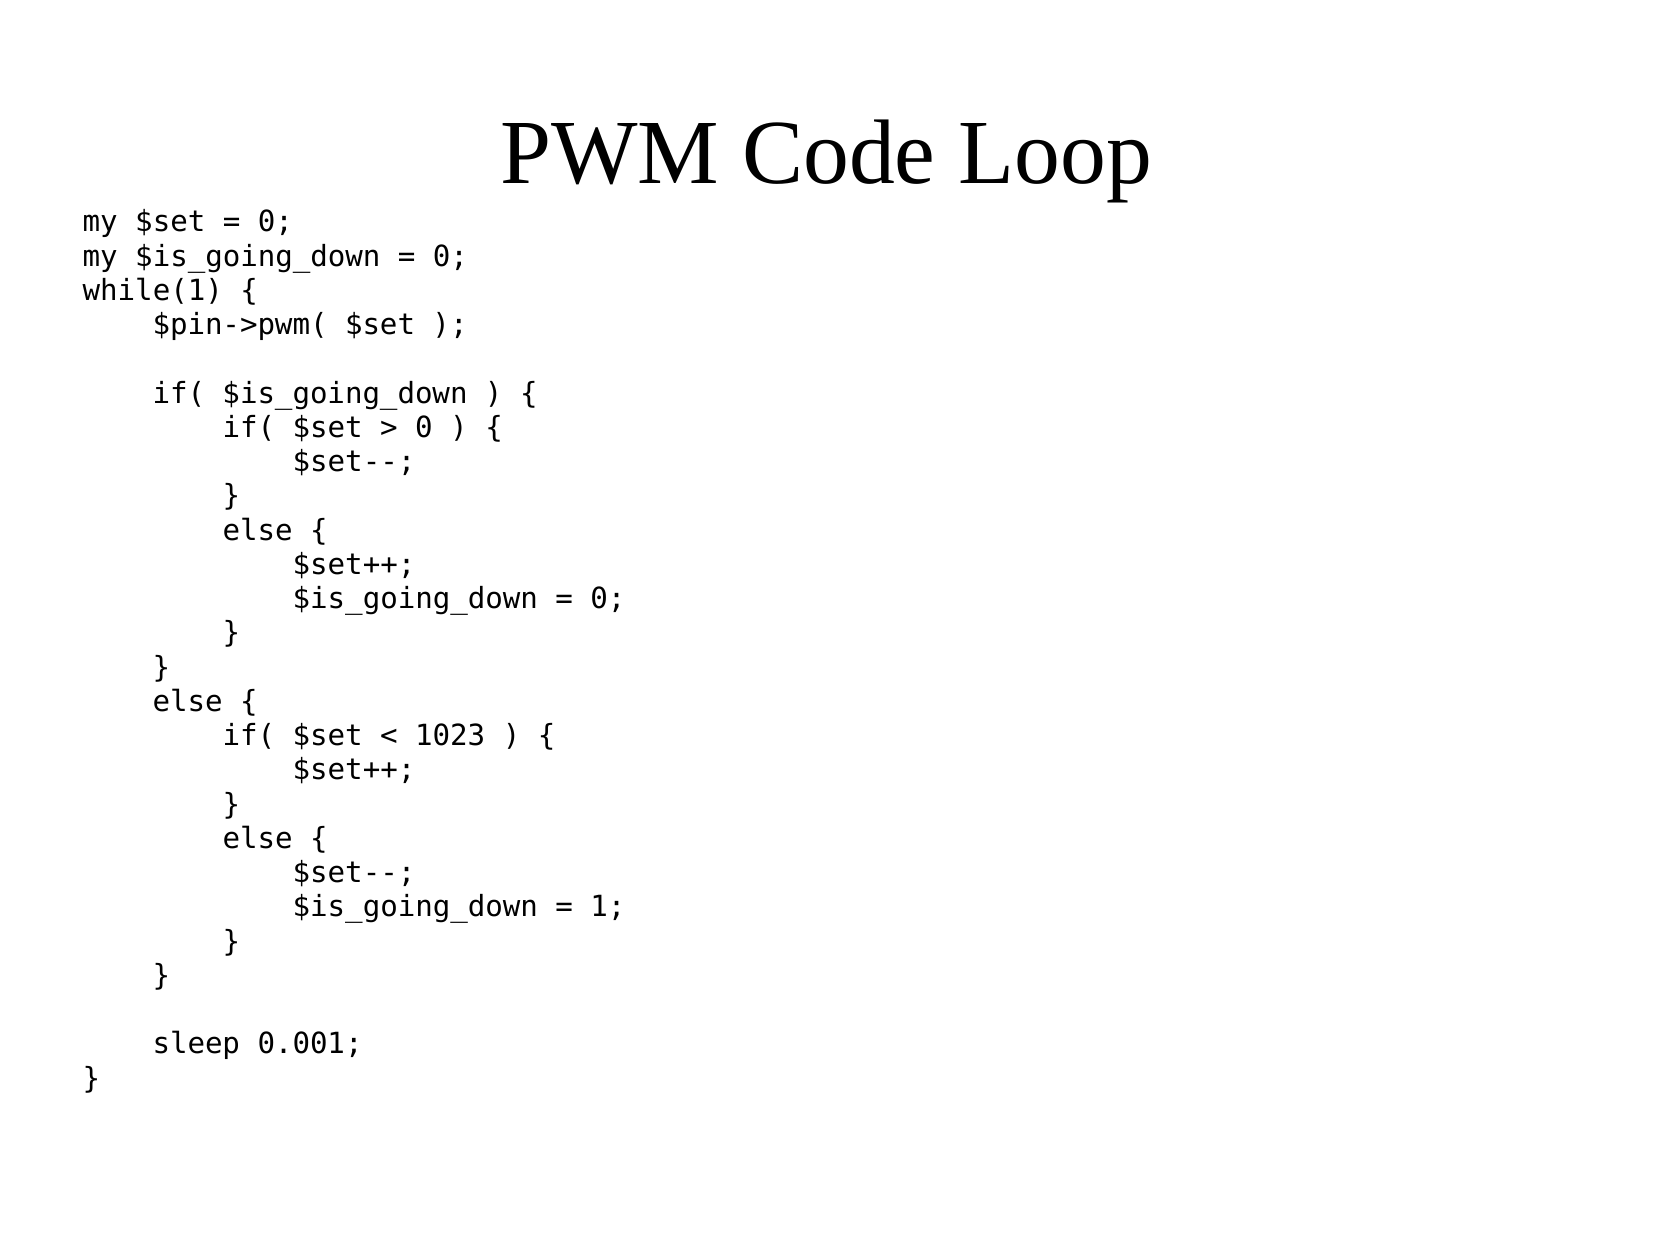

# PWM Code Loop
my $set = 0;
my $is_going_down = 0;
while(1) {
 $pin->pwm( $set );
 if( $is_going_down ) {
 if( $set > 0 ) {
 $set--;
 }
 else {
 $set++;
 $is_going_down = 0;
 }
 }
 else {
 if( $set < 1023 ) {
 $set++;
 }
 else {
 $set--;
 $is_going_down = 1;
 }
 }
 sleep 0.001;
}